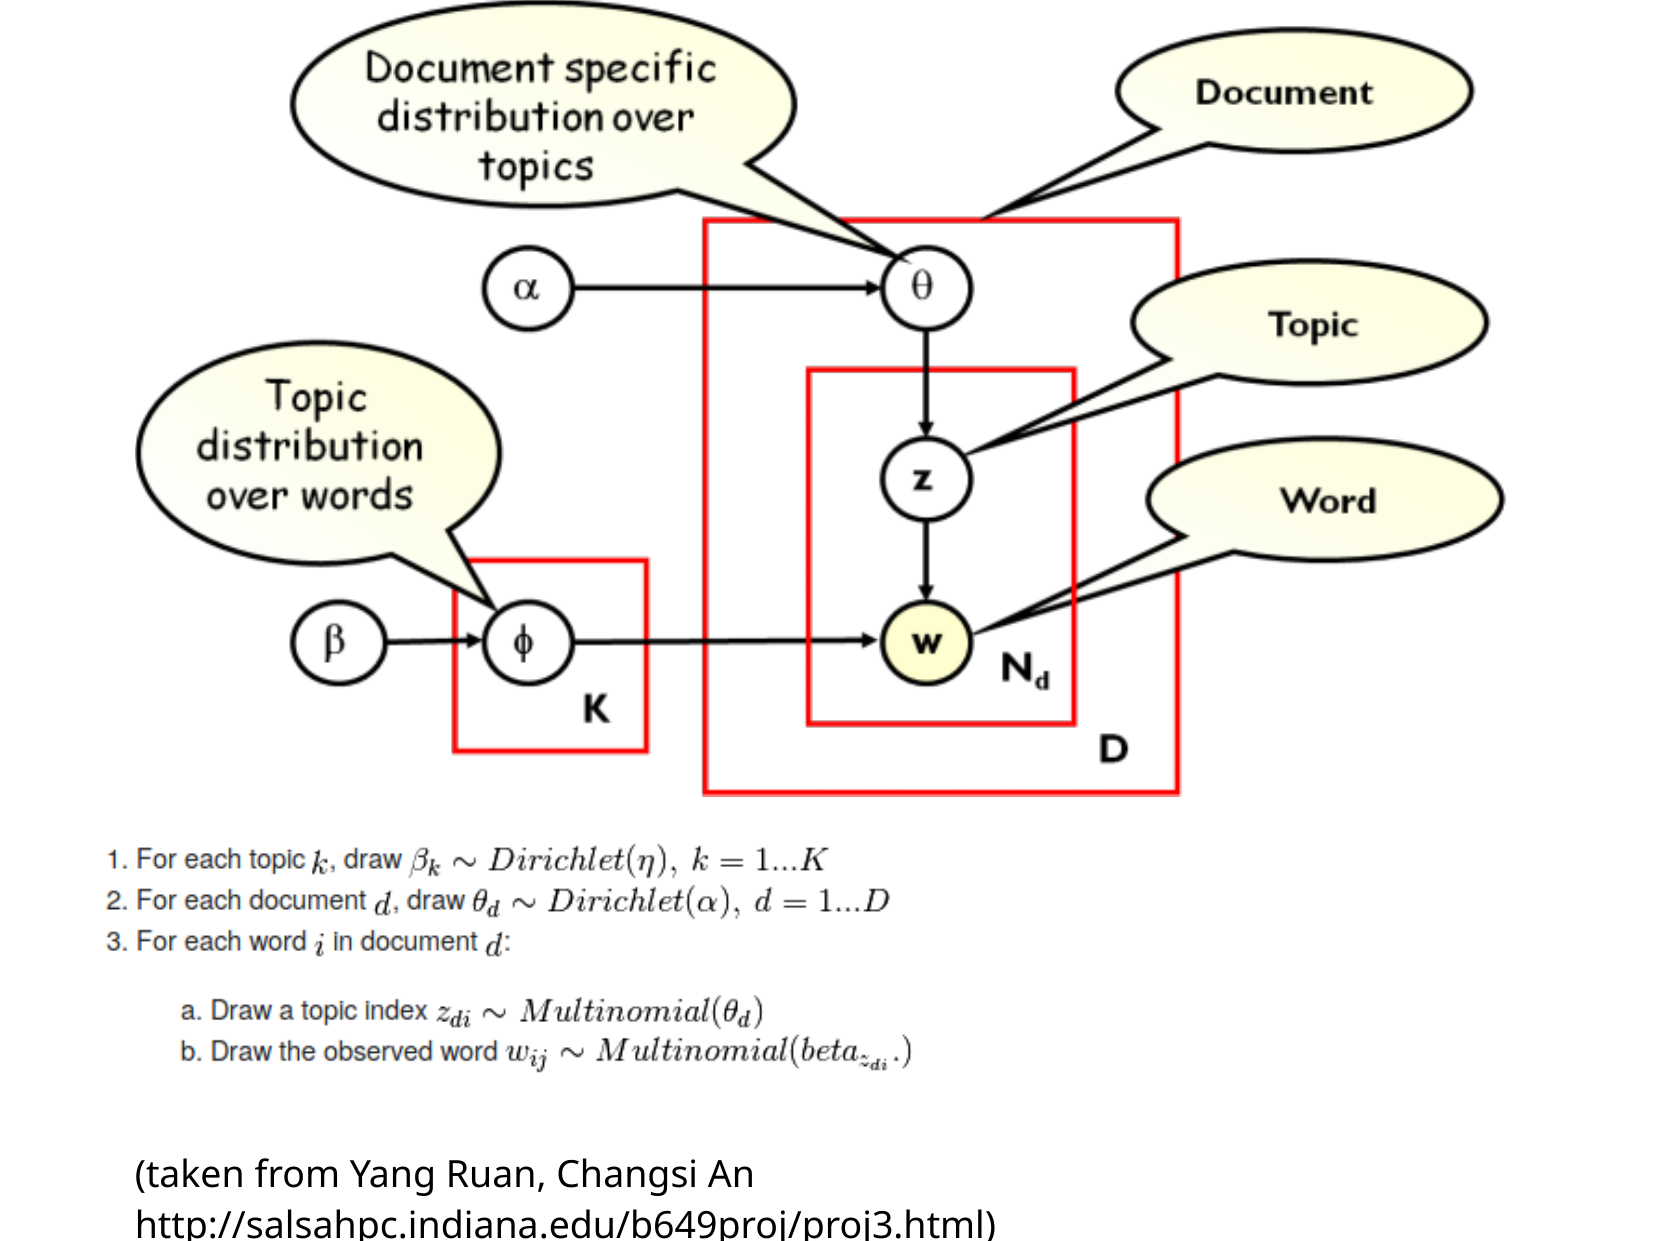

#
(taken from Yang Ruan, Changsi An http://salsahpc.indiana.edu/b649proj/proj3.html)